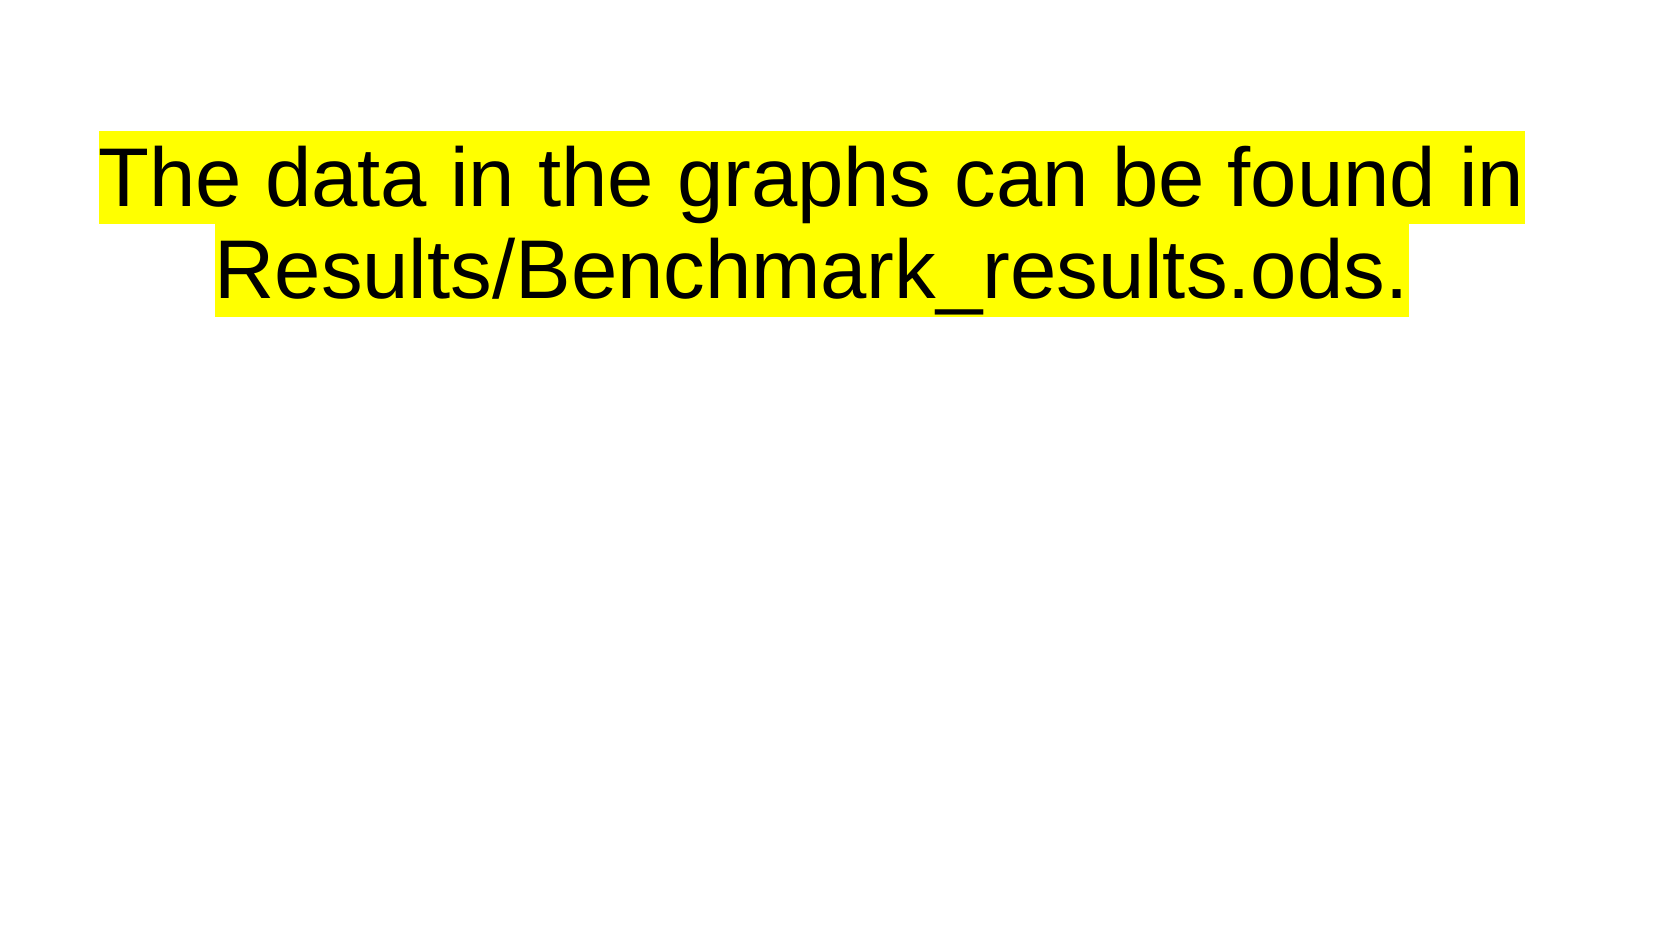

# The data in the graphs can be found in Results/Benchmark_results.ods.